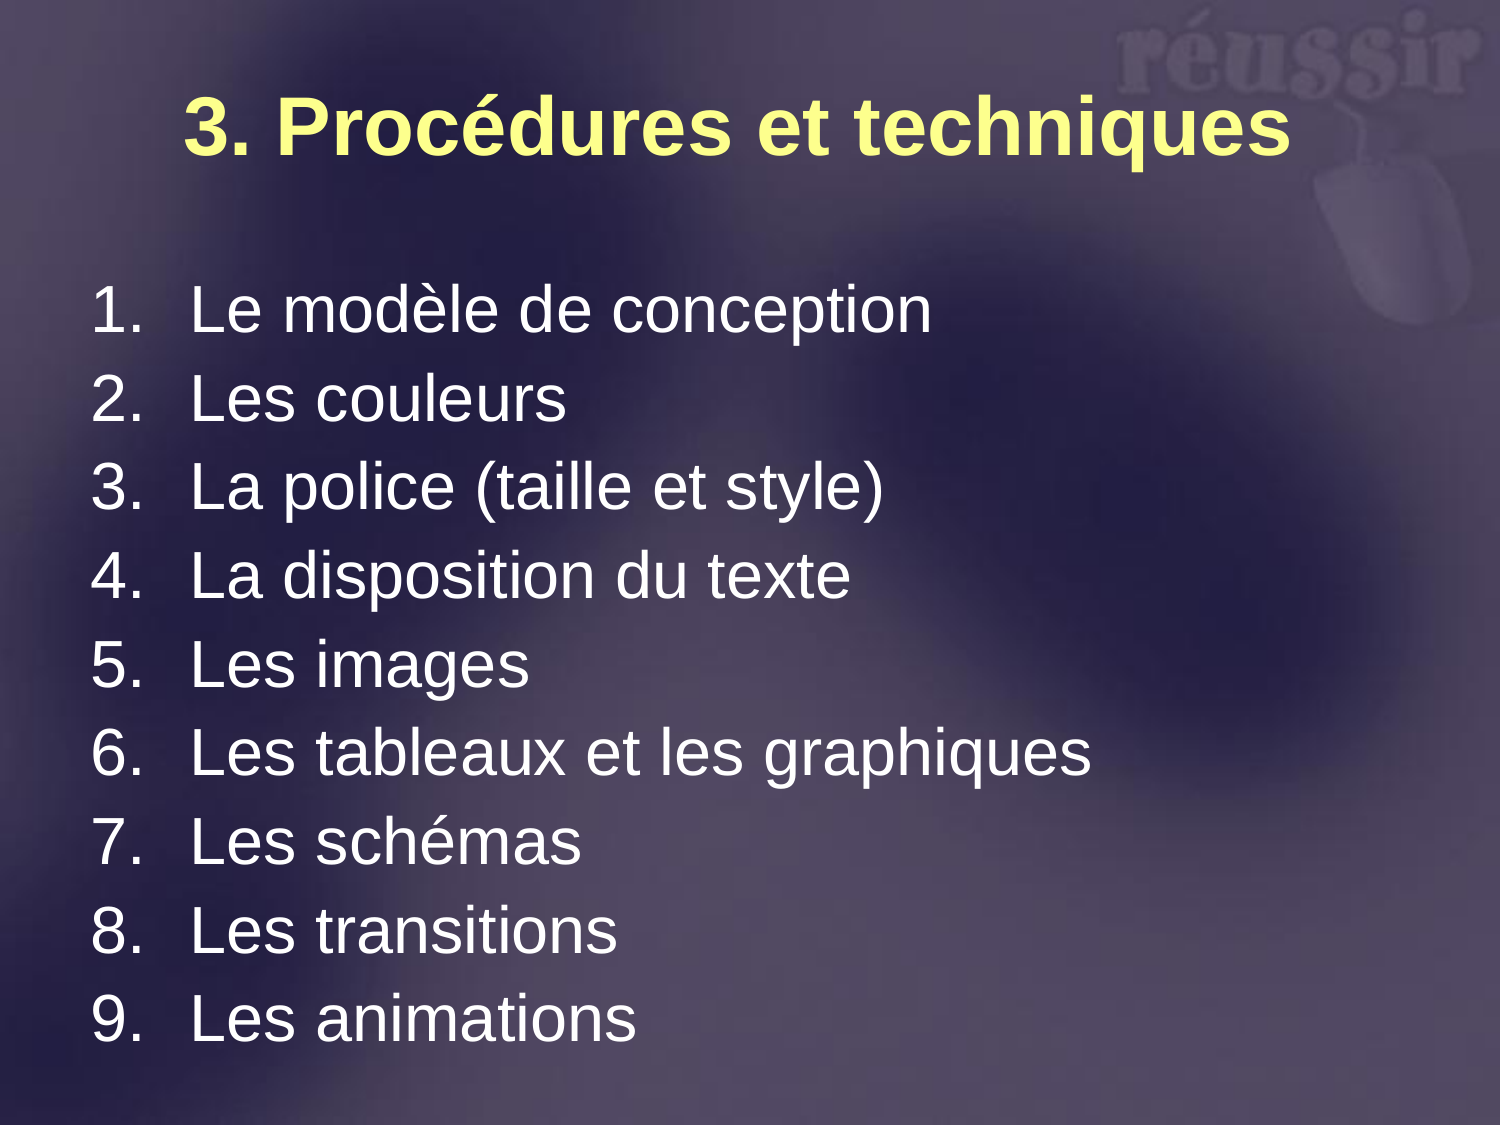

# 3. Procédures et techniques
Le modèle de conception
Les couleurs
La police (taille et style)
La disposition du texte
Les images
Les tableaux et les graphiques
Les schémas
Les transitions
Les animations